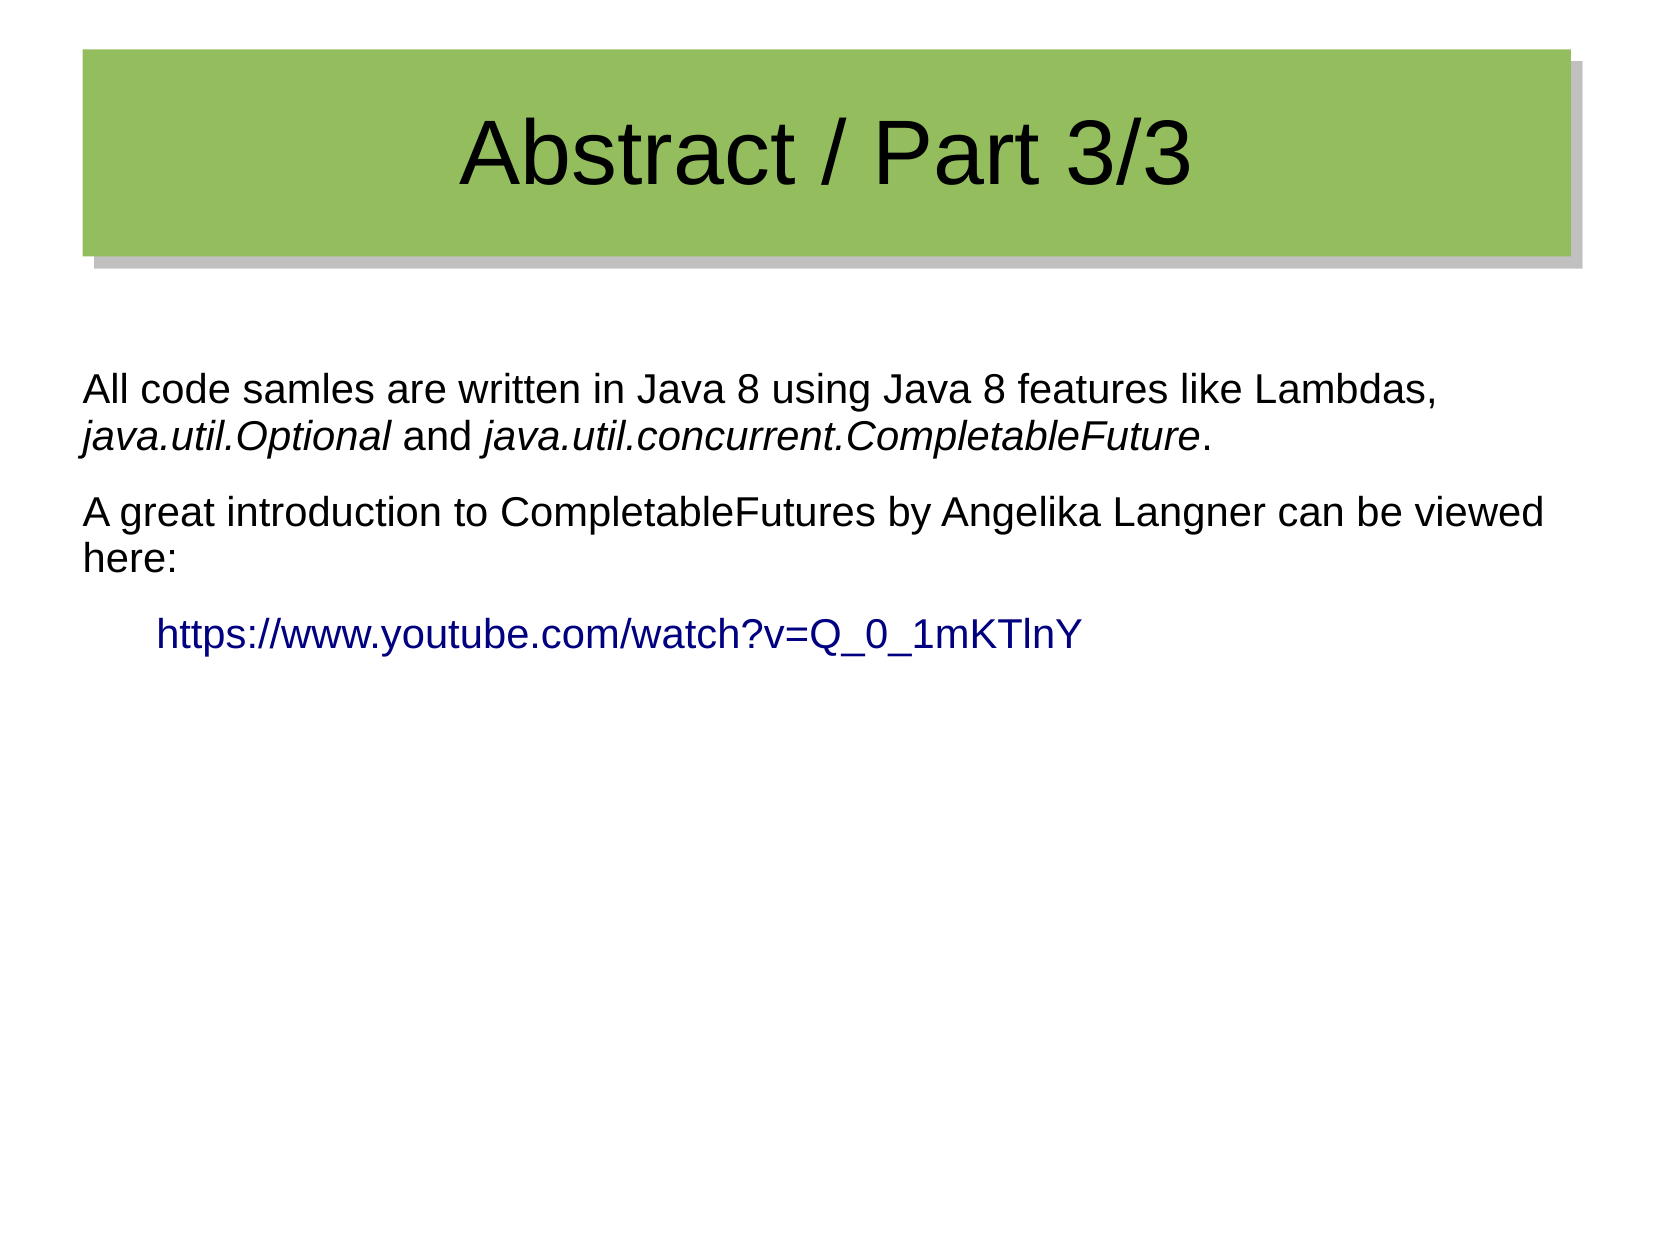

# Abstract / Part 3/3
All code samles are written in Java 8 using Java 8 features like Lambdas, java.util.Optional and java.util.concurrent.CompletableFuture.
A great introduction to CompletableFutures by Angelika Langner can be viewed here:
https://www.youtube.com/watch?v=Q_0_1mKTlnY